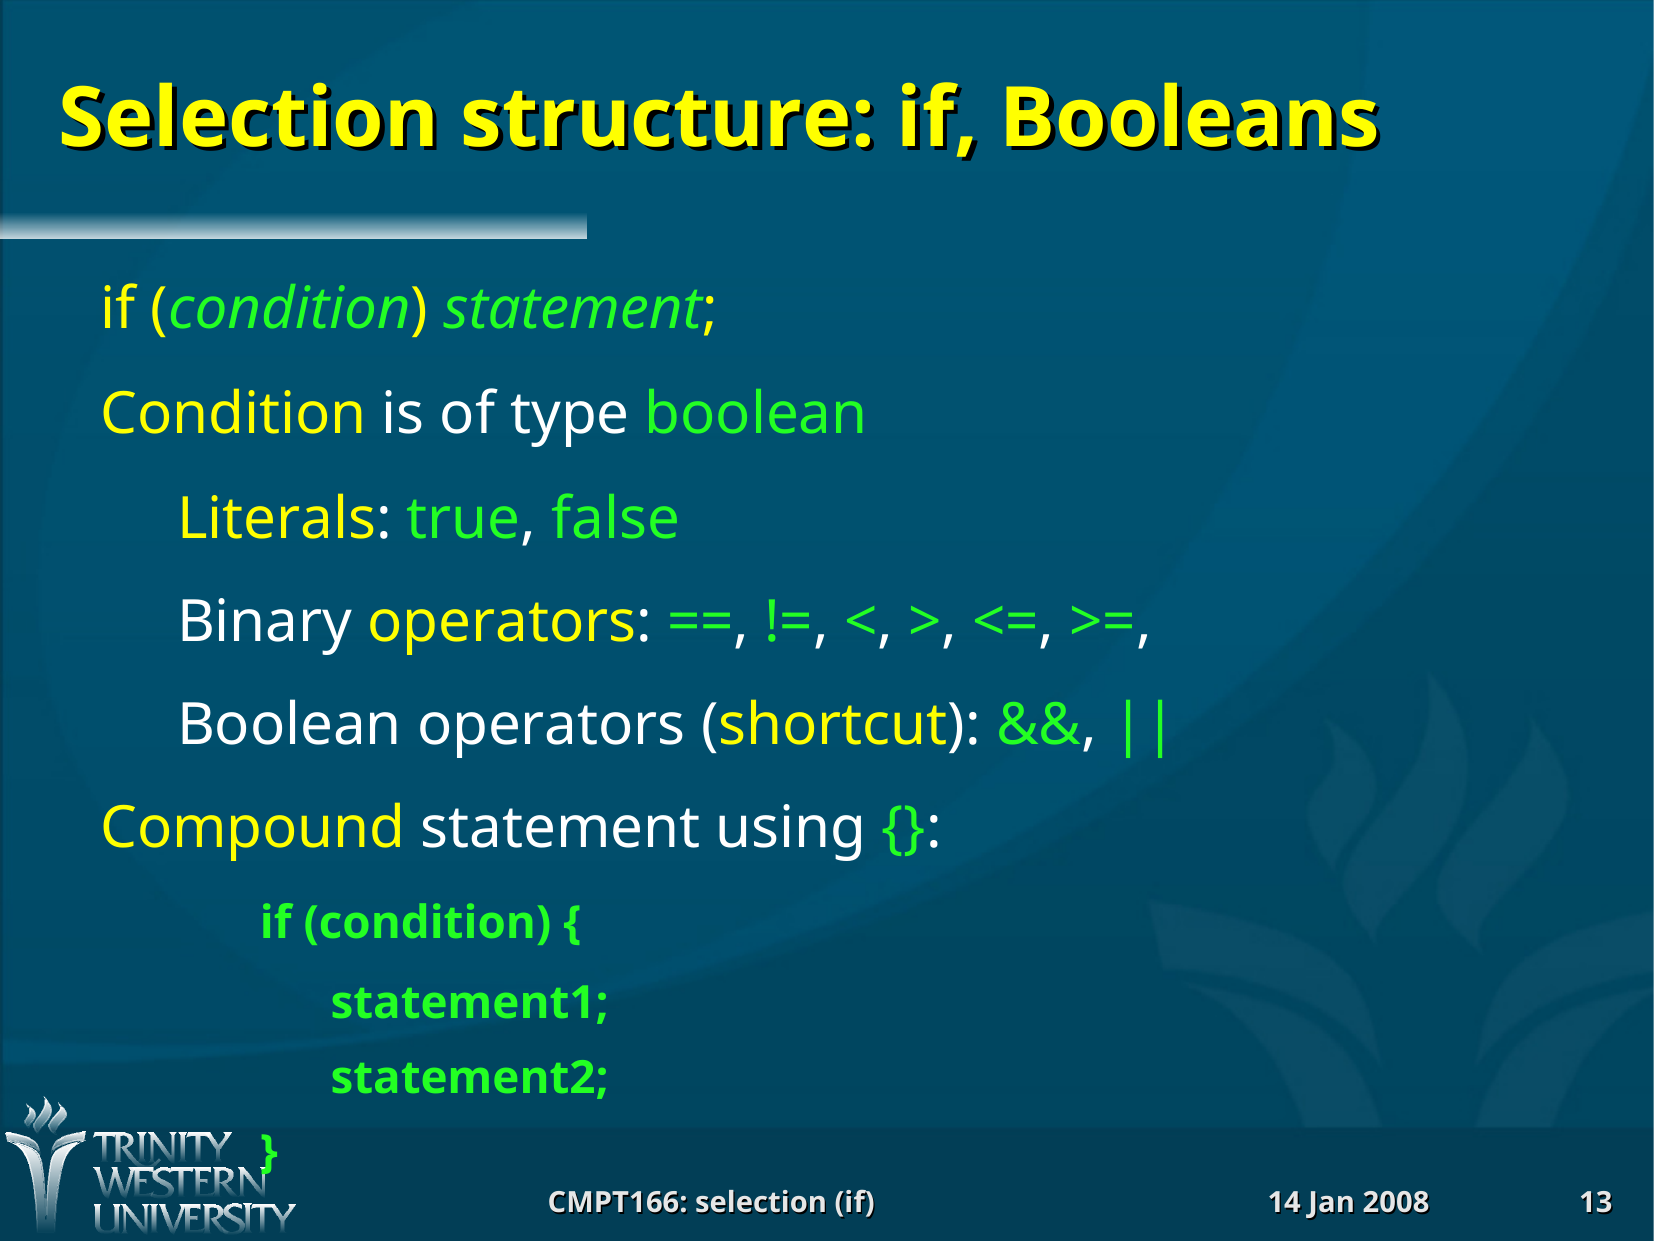

# Selection structure: if, Booleans
if (condition) statement;
Condition is of type boolean
Literals: true, false
Binary operators: ==, !=, <, >, <=, >=,
Boolean operators (shortcut): &&, ||
Compound statement using {}:
if (condition) {
statement1;
statement2;
}
CMPT166: selection (if)
14 Jan 2008
13